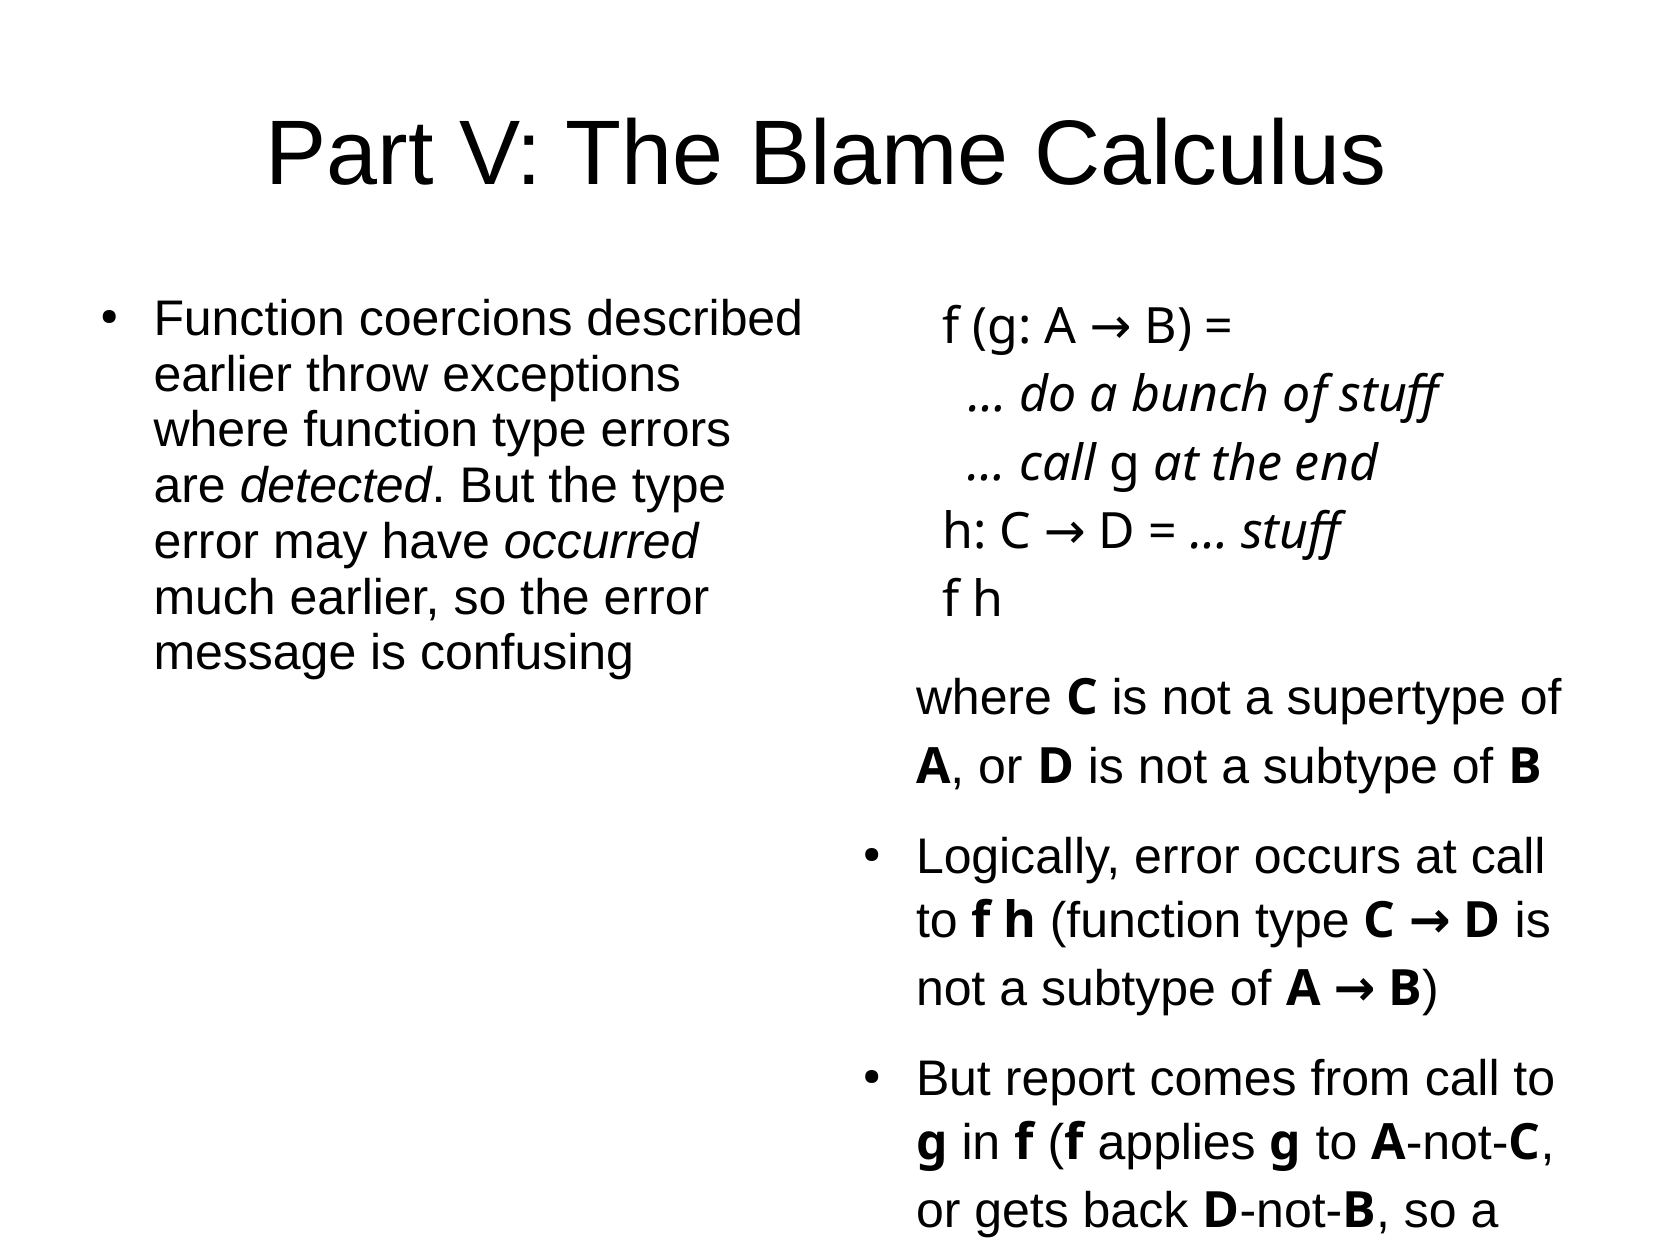

# Part V: The Blame Calculus
Function coercions described earlier throw exceptions where function type errors are detected. But the type error may have occurred much earlier, so the error message is confusing
 f (g: A → B) =
 … do a bunch of stuff
 … call g at the end
 h: C → D = … stuff
 f h
where C is not a supertype of A, or D is not a subtype of B
Logically, error occurs at call to f h (function type C → D is not a subtype of A → B)
But report comes from call to g in f (f applies g to A-not-C, or gets back D-not-B, so a cast fails)